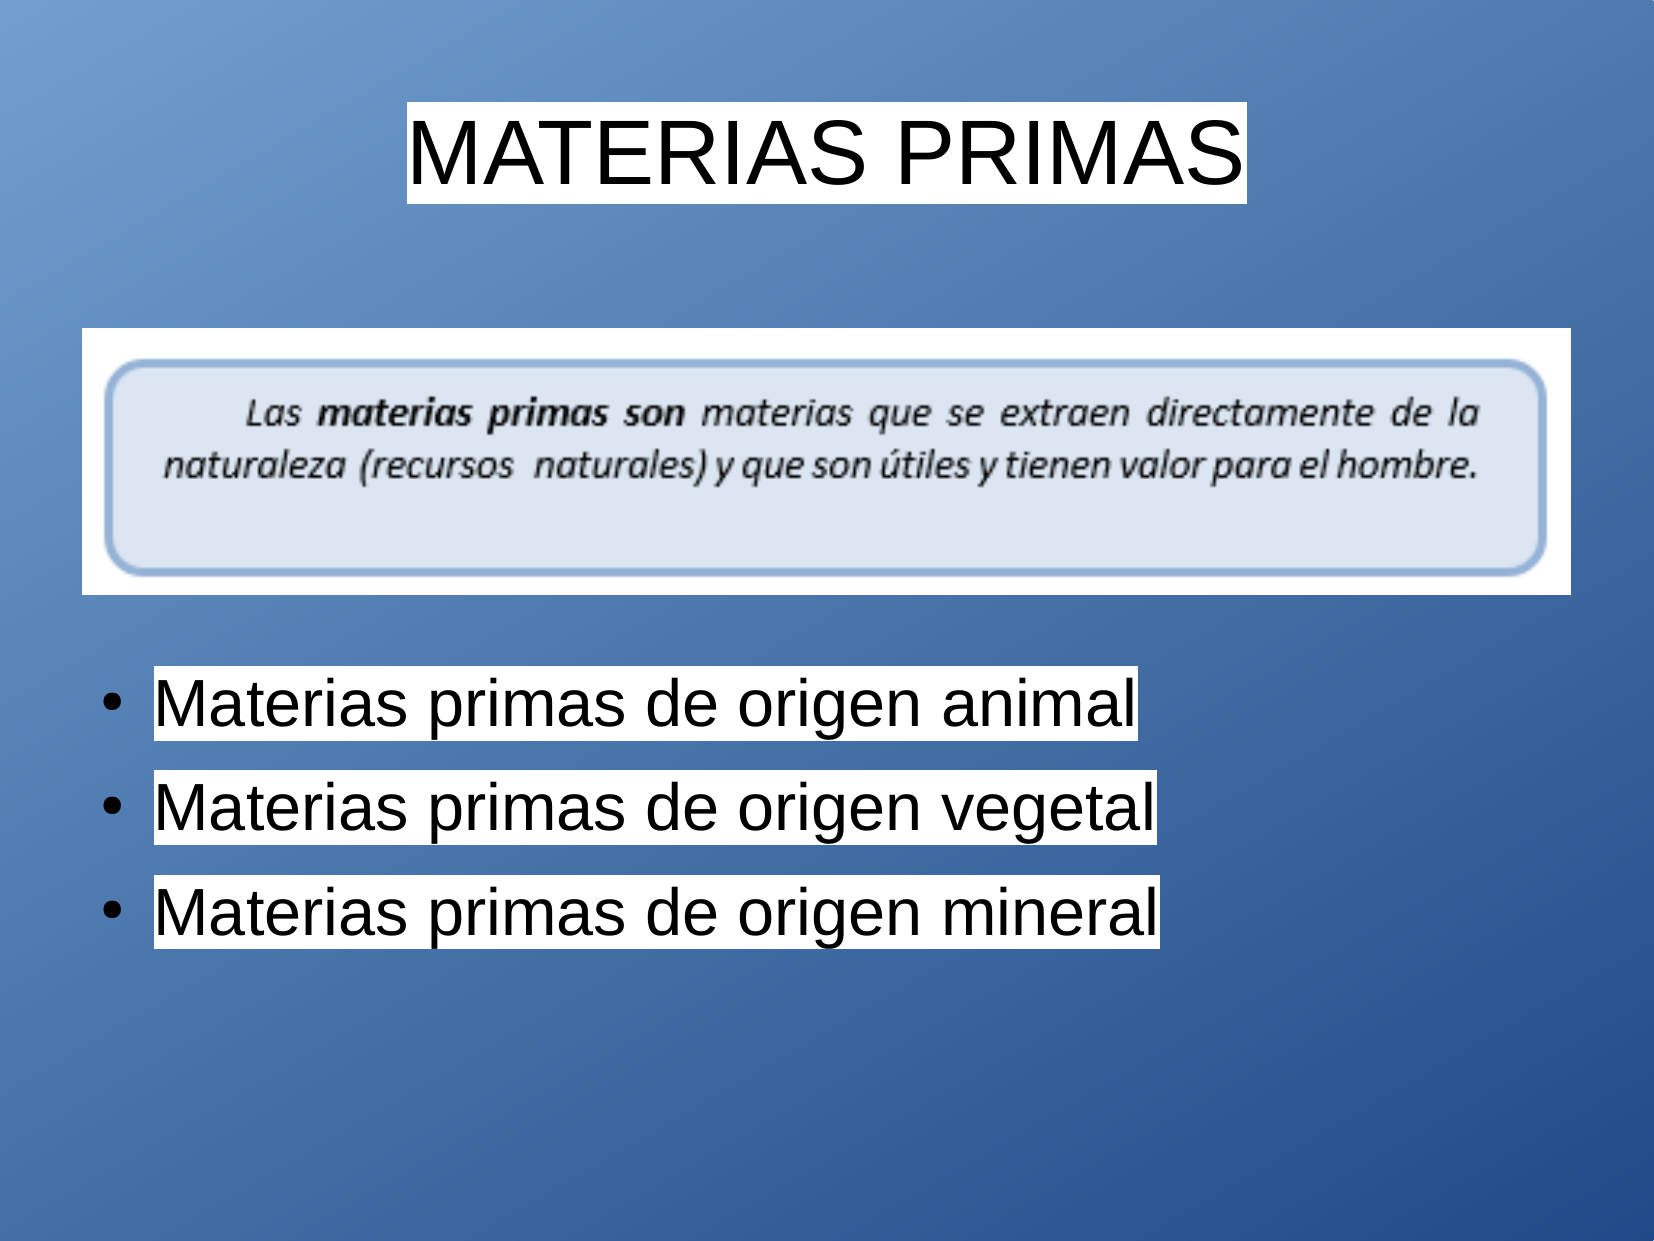

# MATERIAS PRIMAS
Materias primas de origen animal
Materias primas de origen vegetal
Materias primas de origen mineral